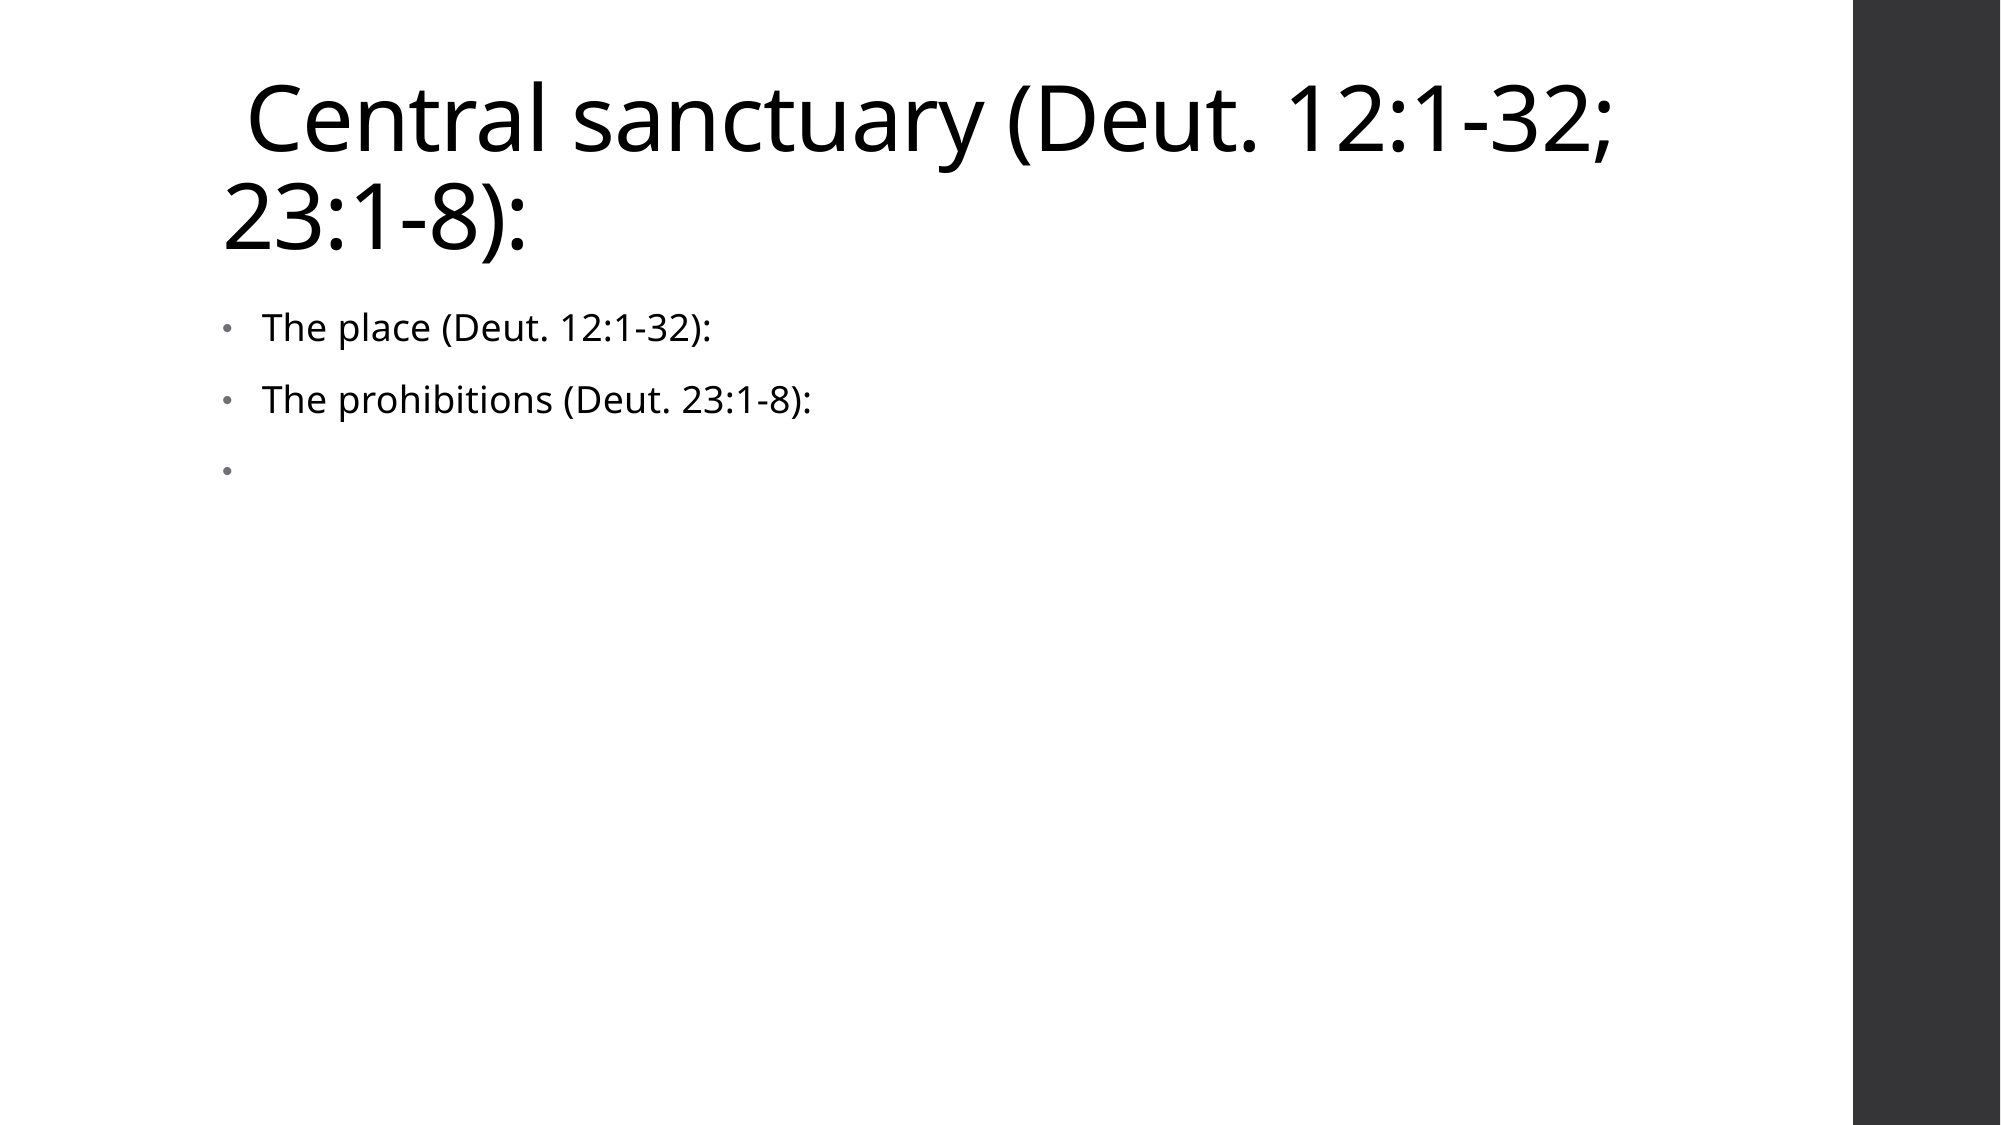

# Central sanctuary (Deut. 12:1-32; 23:1-8):
 The place (Deut. 12:1-32):
 The prohibitions (Deut. 23:1-8):